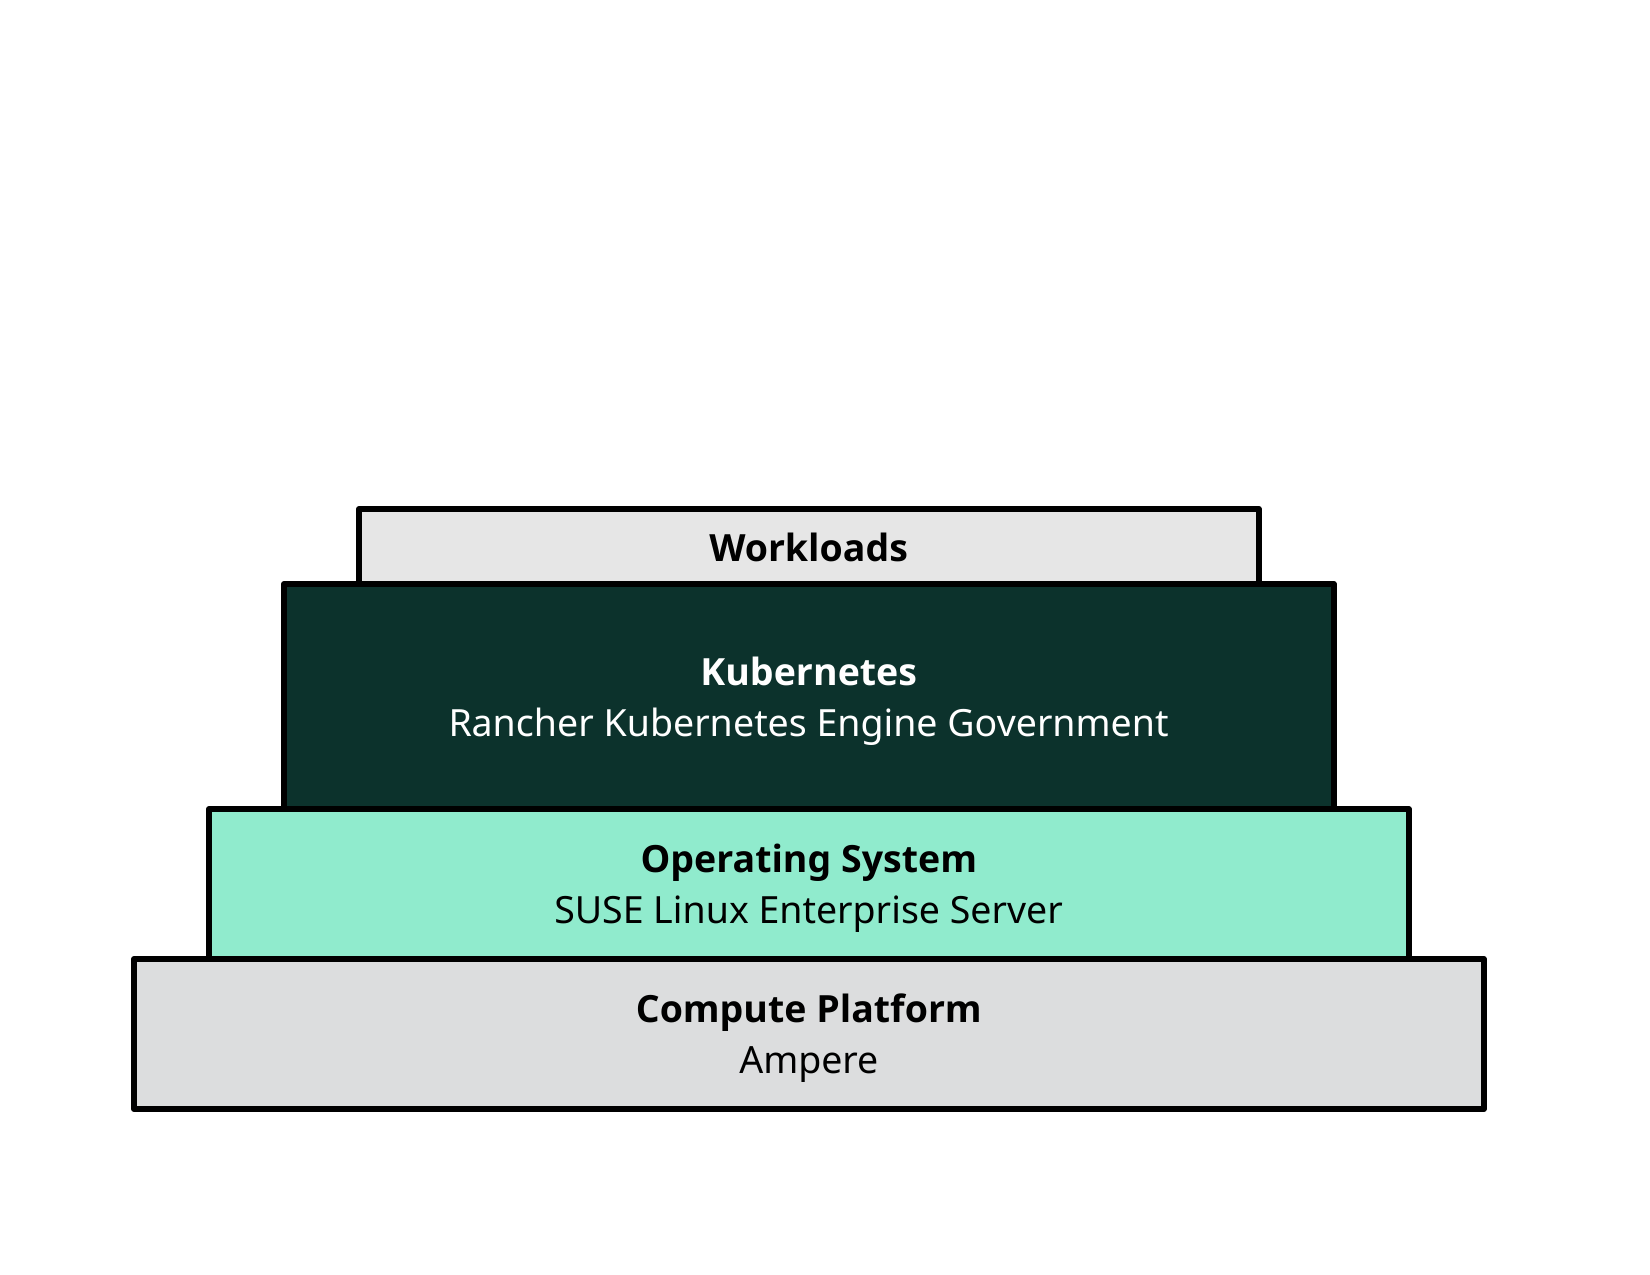

Workloads
Kubernetes
Rancher Kubernetes Engine Government
Operating System
SUSE Linux Enterprise Server
Compute Platform
Ampere